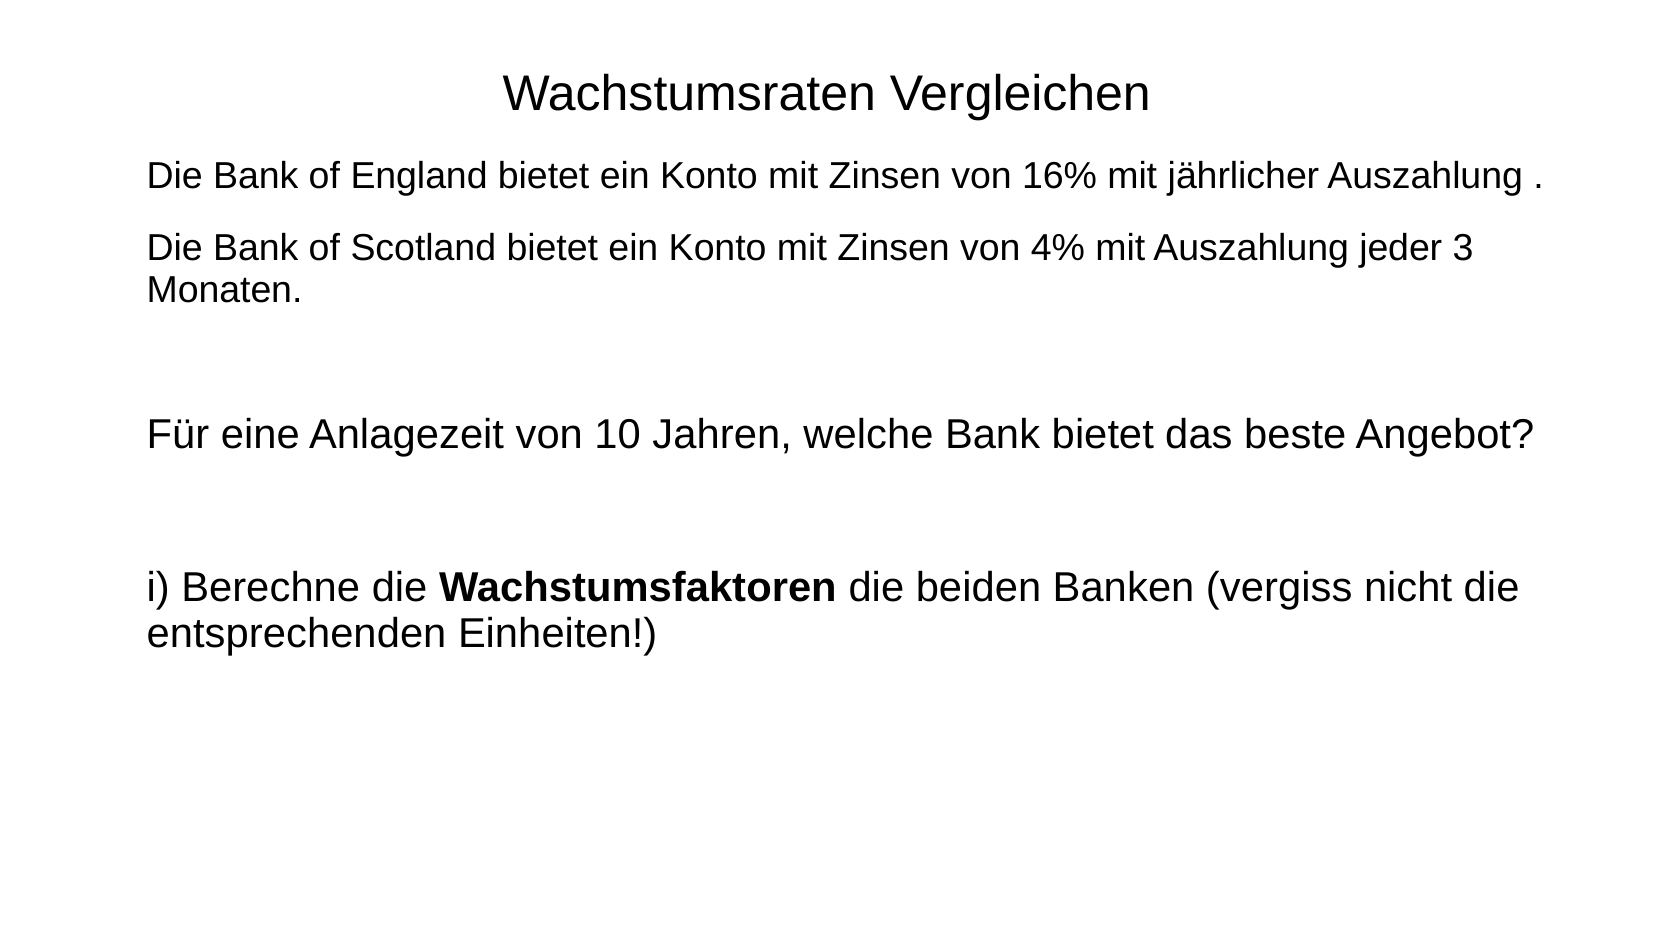

# Wachstumsraten Vergleichen
Die Bank of England bietet ein Konto mit Zinsen von 16% mit jährlicher Auszahlung .
Die Bank of Scotland bietet ein Konto mit Zinsen von 4% mit Auszahlung jeder 3 Monaten.
Für eine Anlagezeit von 10 Jahren, welche Bank bietet das beste Angebot?
i) Berechne die Wachstumsfaktoren die beiden Banken (vergiss nicht die entsprechenden Einheiten!)